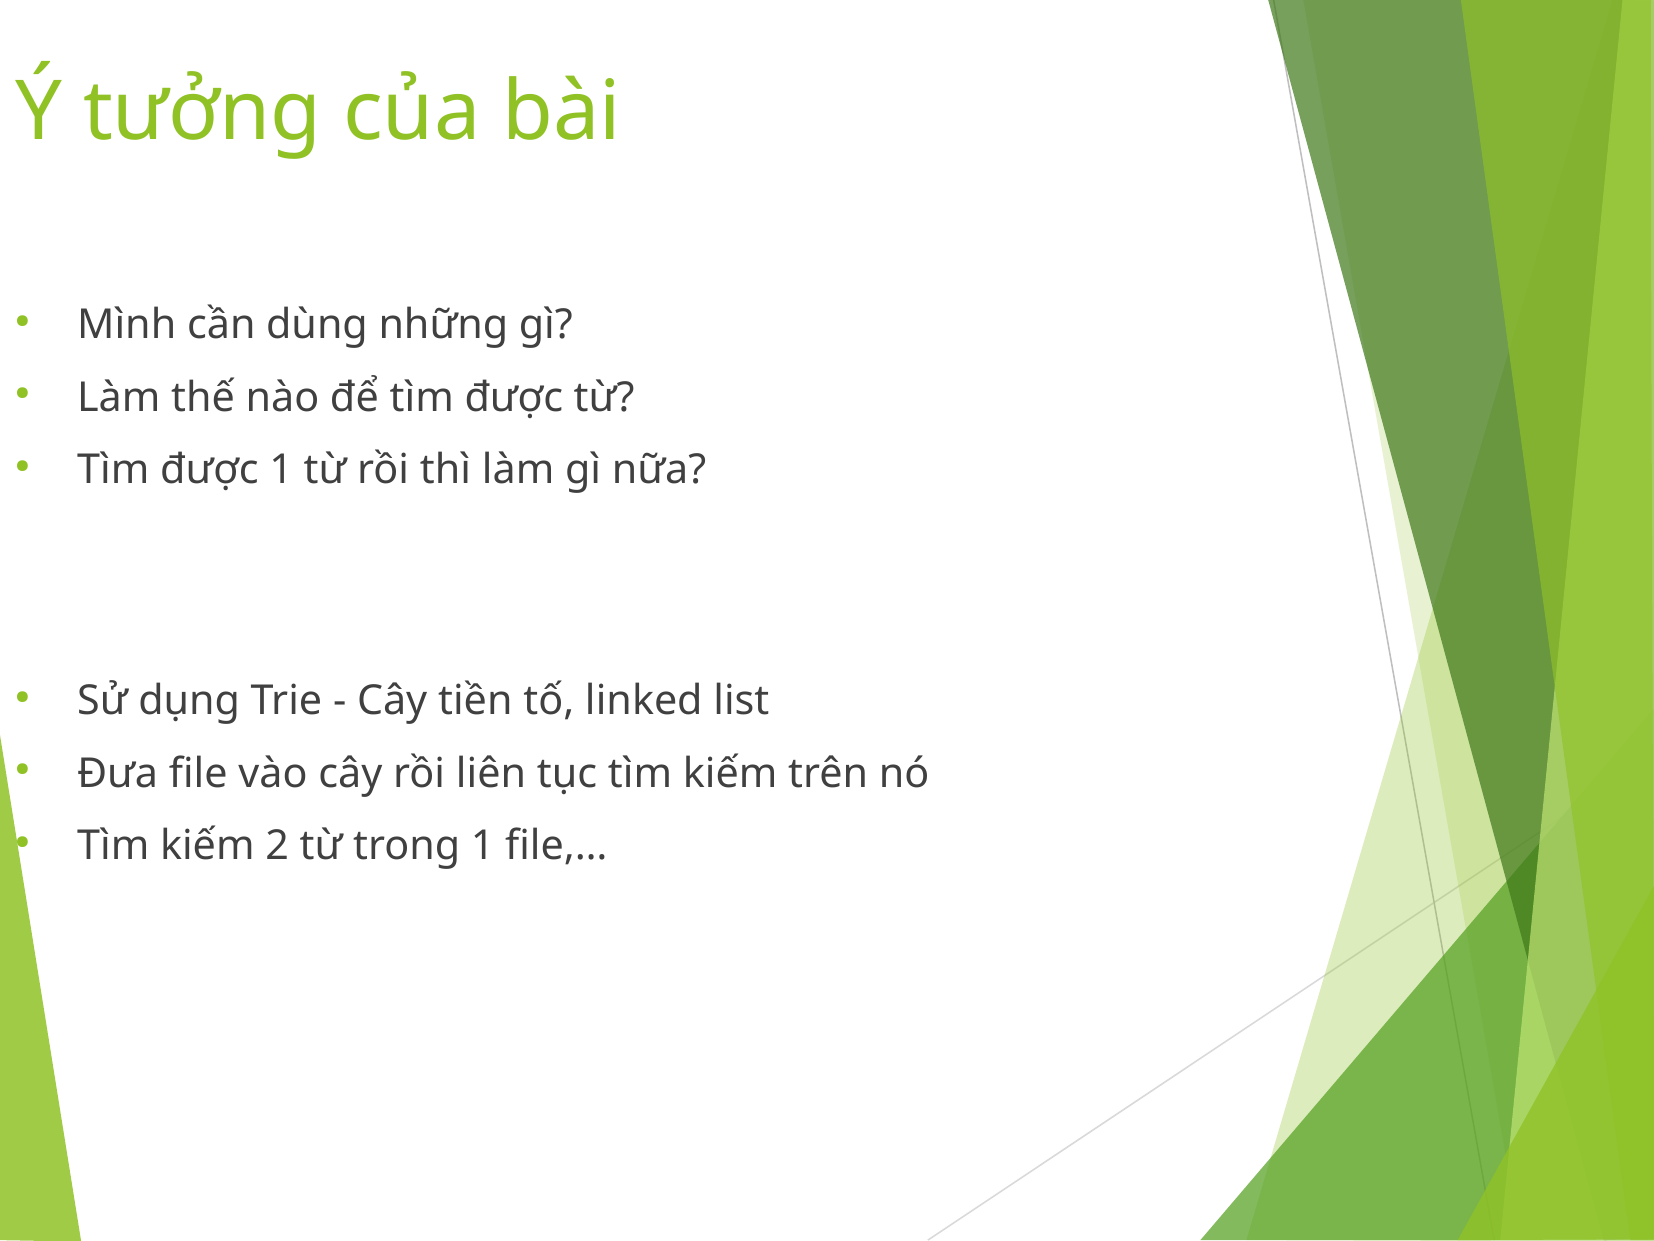

# Ý tưởng của bài
Mình cần dùng những gì?
Làm thế nào để tìm được từ?
Tìm được 1 từ rồi thì làm gì nữa?
Sử dụng Trie - Cây tiền tố, linked list
Đưa file vào cây rồi liên tục tìm kiếm trên nó
Tìm kiếm 2 từ trong 1 file,…